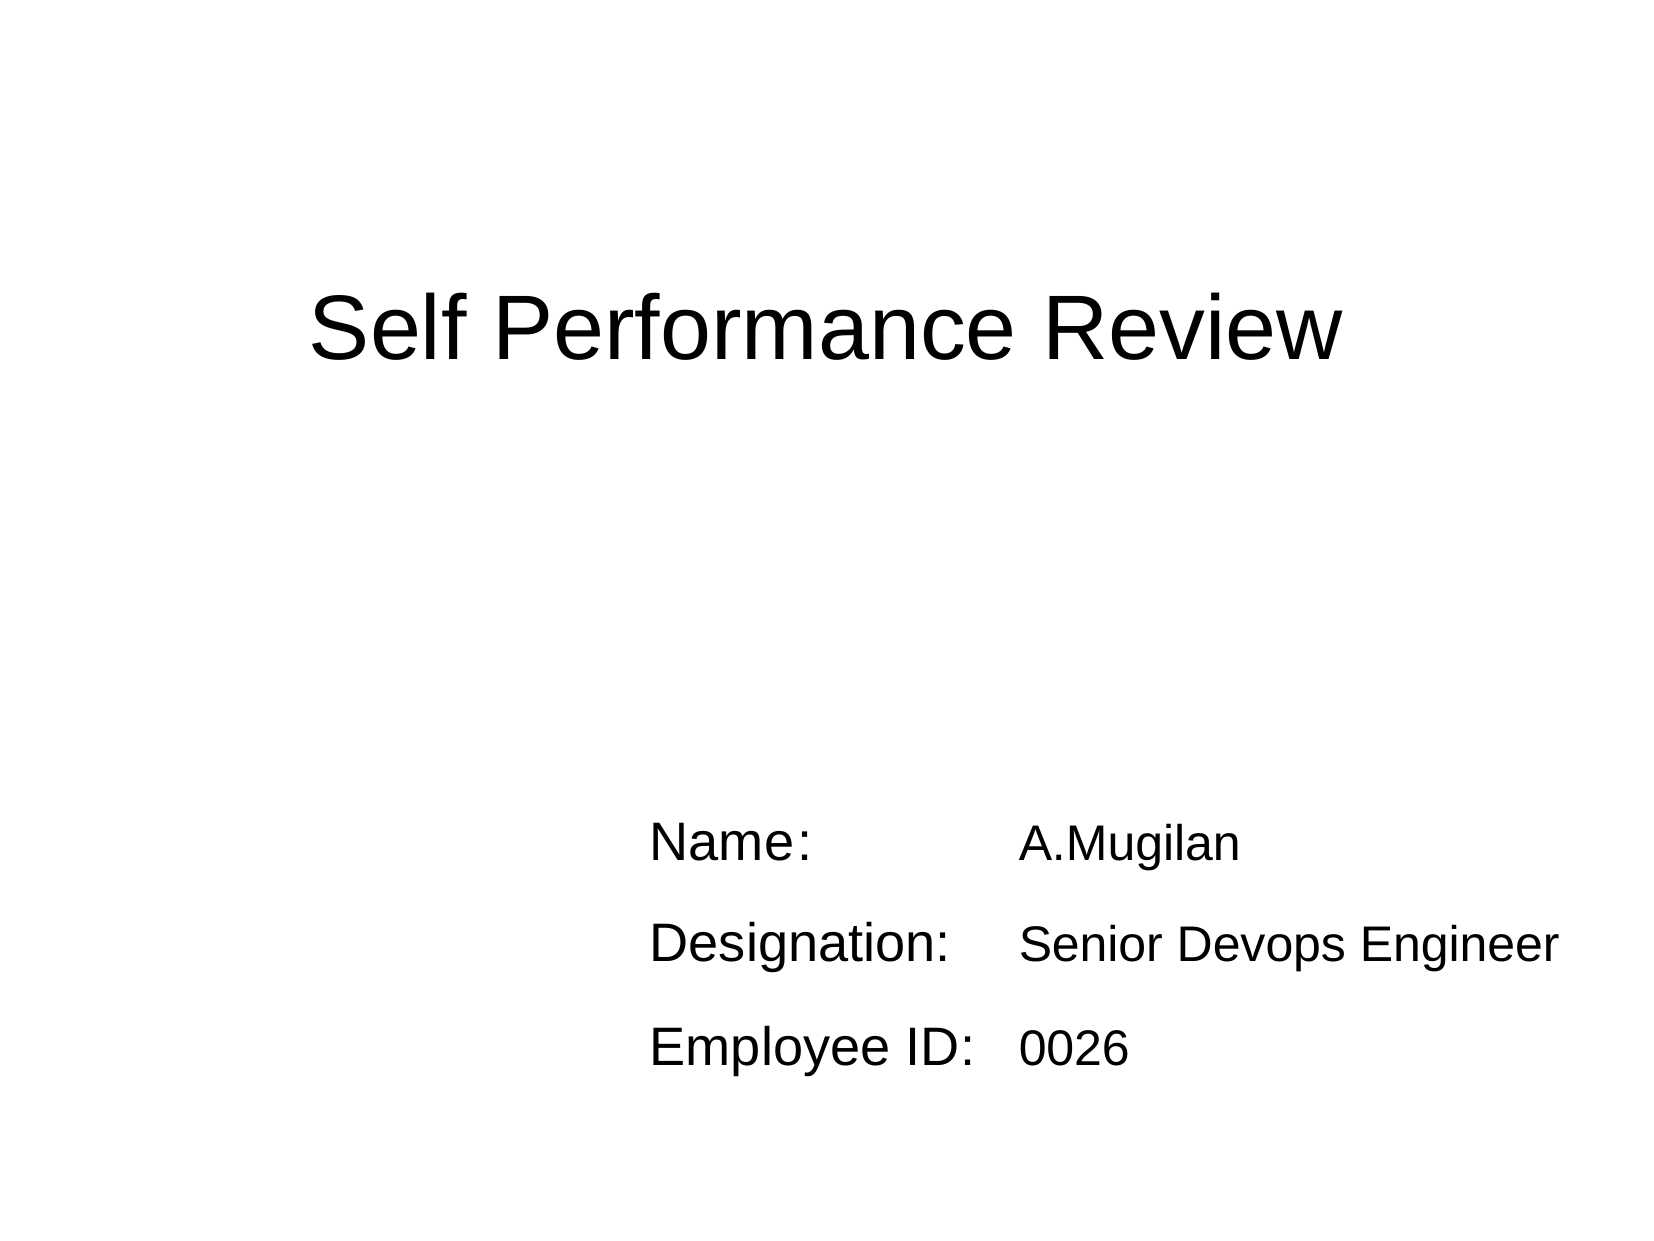

# Self Performance Review
Name	:			A.Mugilan
Designation:	Senior Devops Engineer
Employee ID:	0026